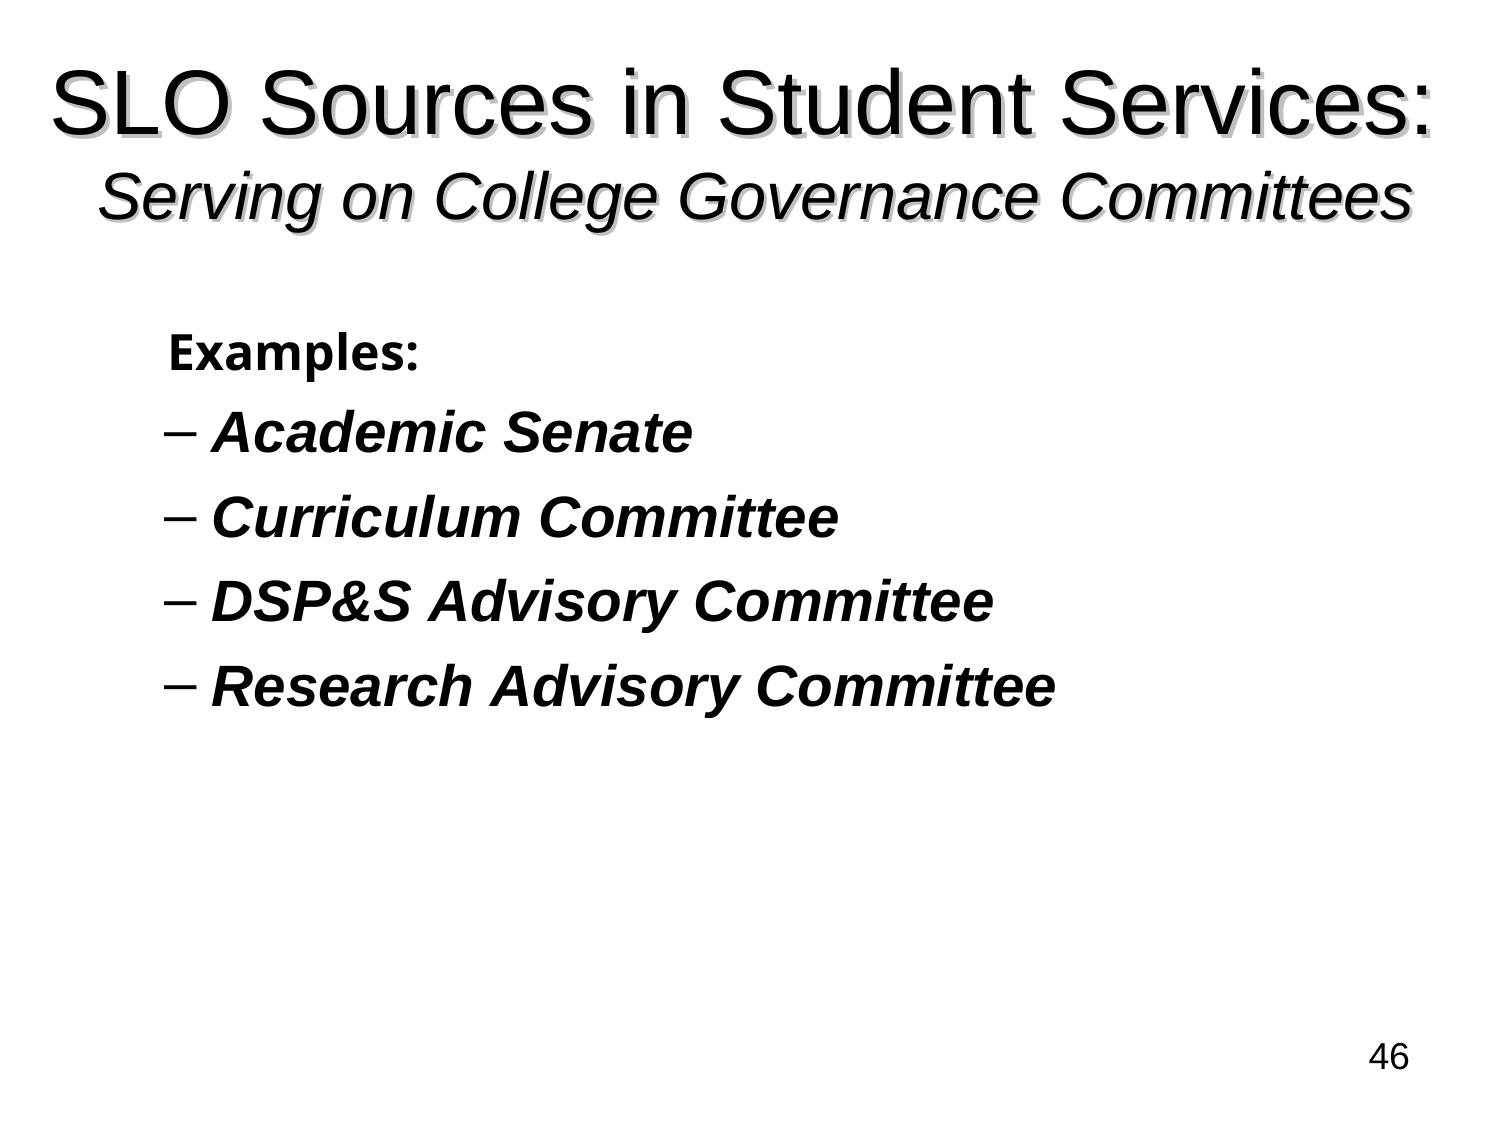

# SLO Sources in Student Services: Serving on College Governance Committees
 Examples:
Academic Senate
Curriculum Committee
DSP&S Advisory Committee
Research Advisory Committee
46